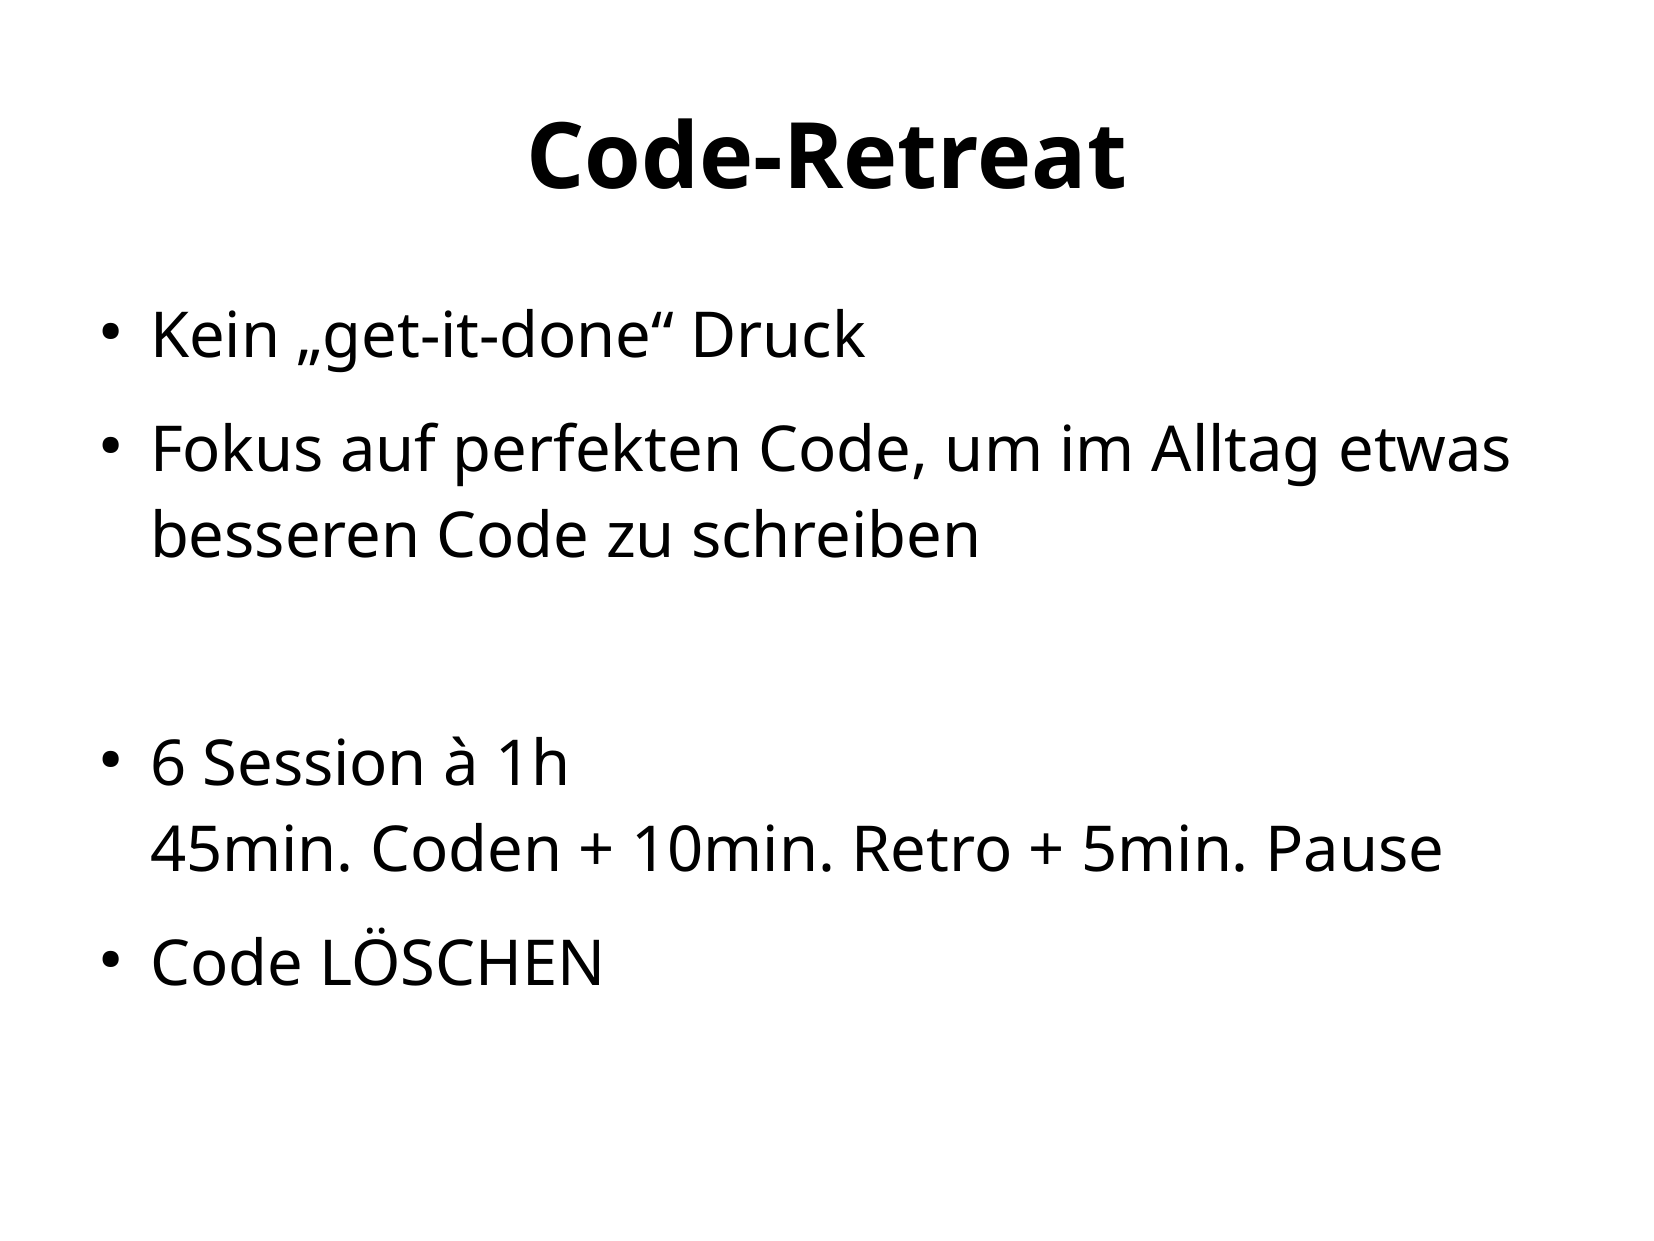

# Code-Retreat
Kein „get-it-done“ Druck
Fokus auf perfekten Code, um im Alltag etwas besseren Code zu schreiben
6 Session à 1h
45min. Coden + 10min. Retro + 5min. Pause
Code LÖSCHEN